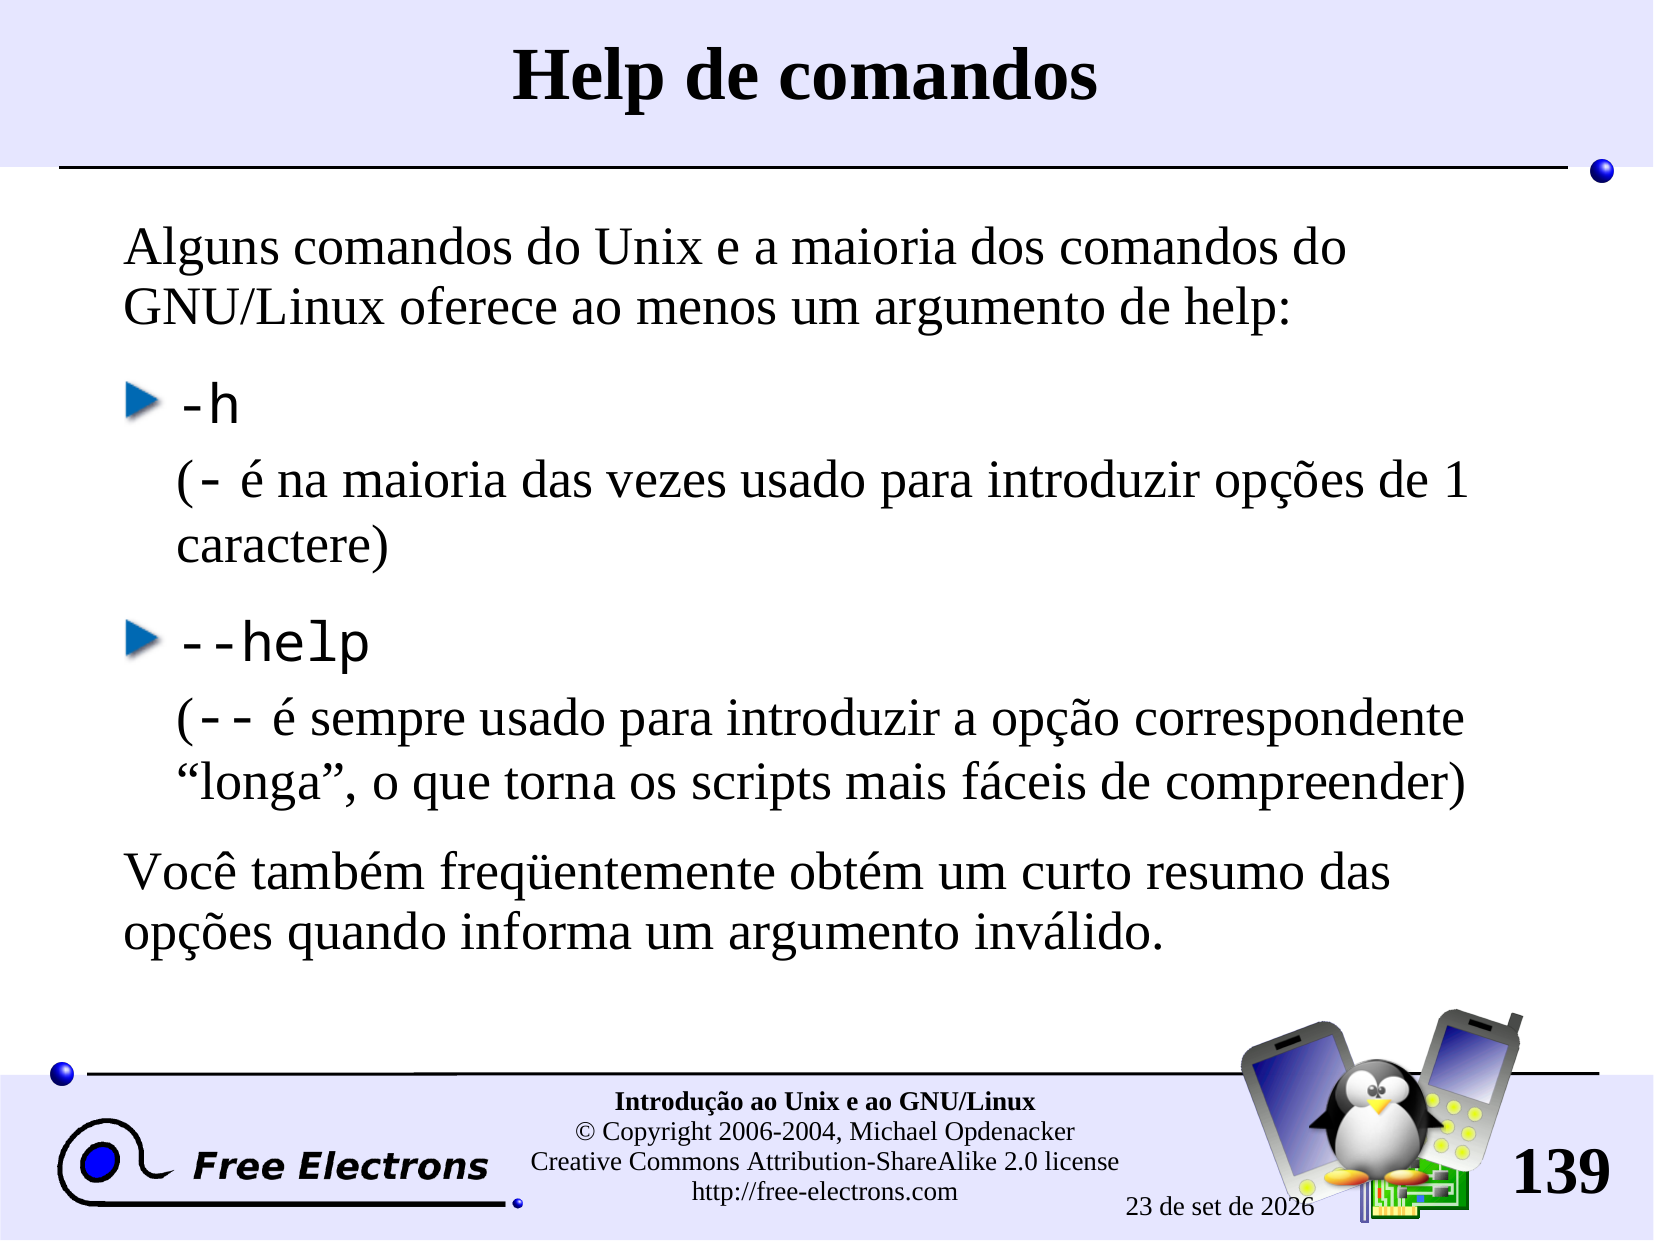

# Help de comandos
Alguns comandos do Unix e a maioria dos comandos do GNU/Linux oferece ao menos um argumento de help:
-h
(- é na maioria das vezes usado para introduzir opções de 1 caractere)
--help
(-- é sempre usado para introduzir a opção correspondente “longa”, o que torna os scripts mais fáceis de compreender)
Você também freqüentemente obtém um curto resumo das opções quando informa um argumento inválido.